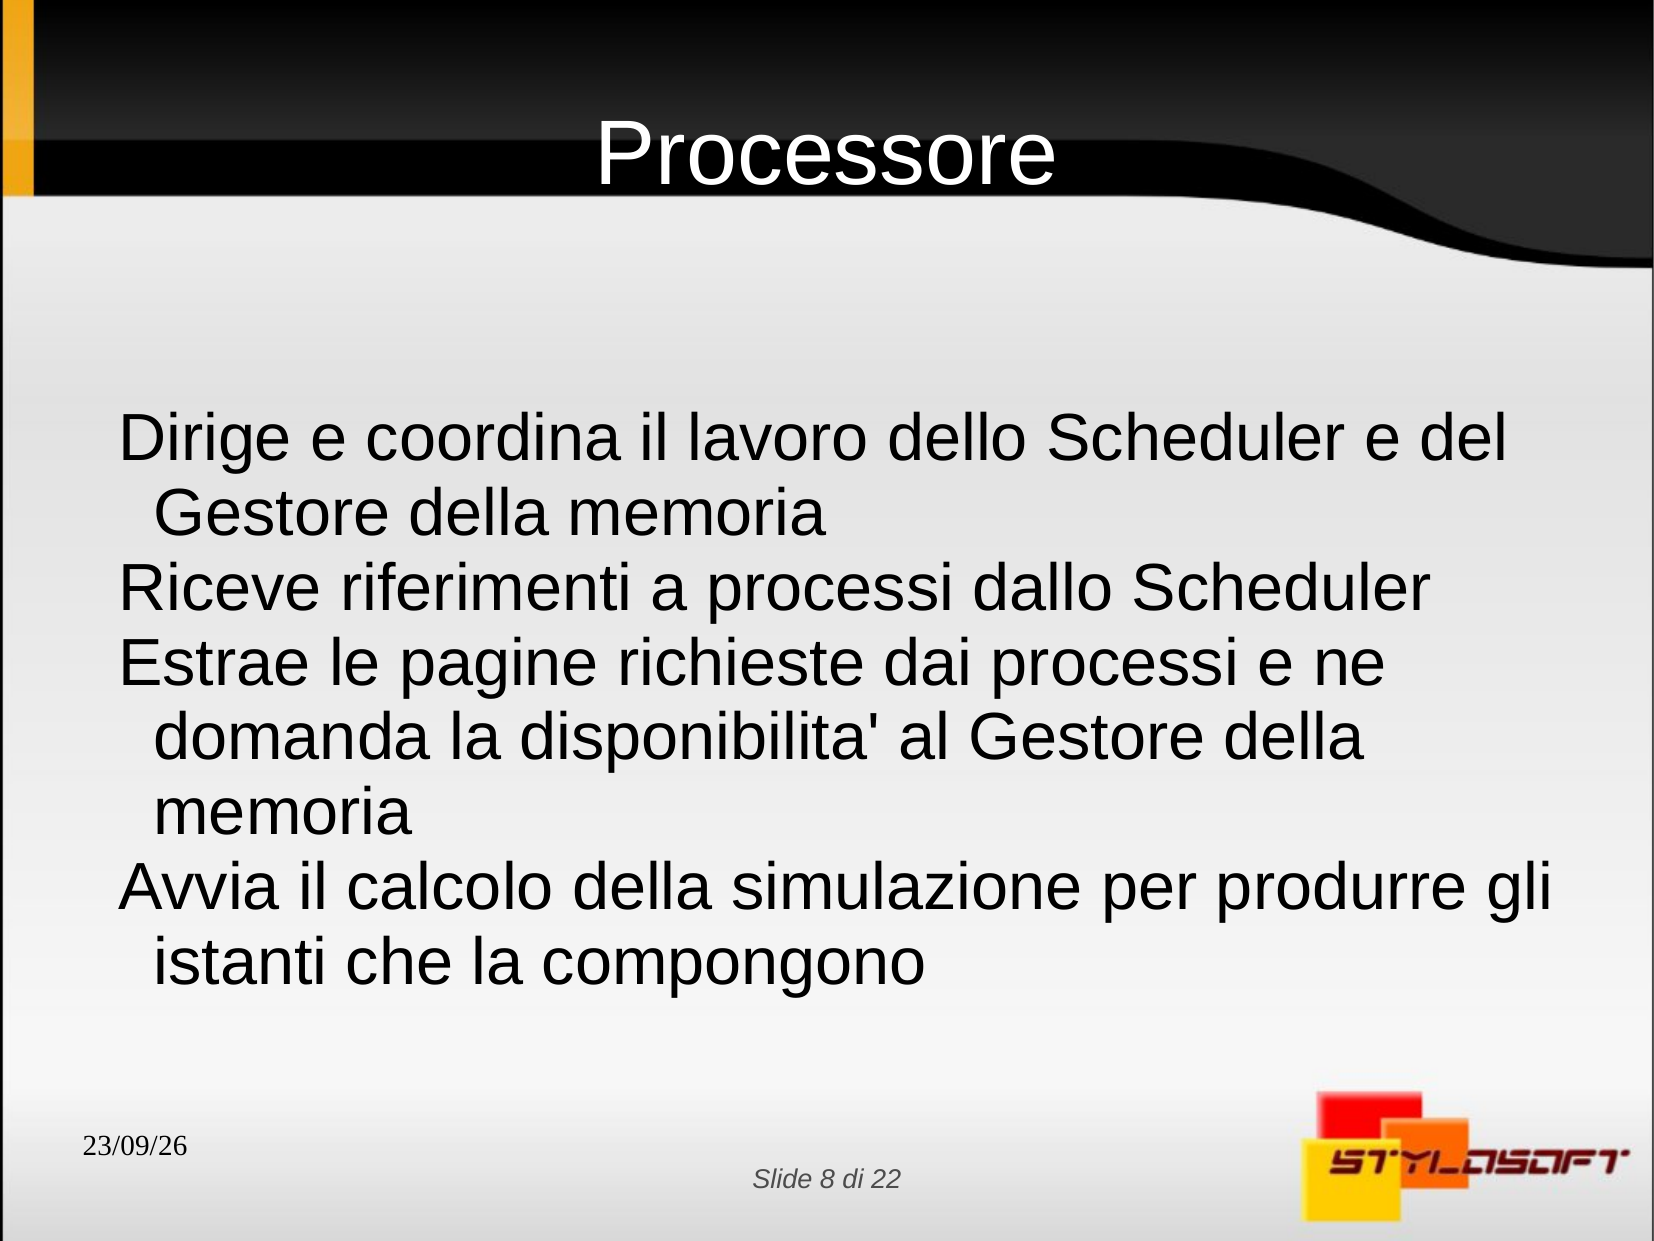

# Processore
Dirige e coordina il lavoro dello Scheduler e del Gestore della memoria
Riceve riferimenti a processi dallo Scheduler
Estrae le pagine richieste dai processi e ne domanda la disponibilita' al Gestore della memoria
Avvia il calcolo della simulazione per produrre gli istanti che la compongono
Slide di 22